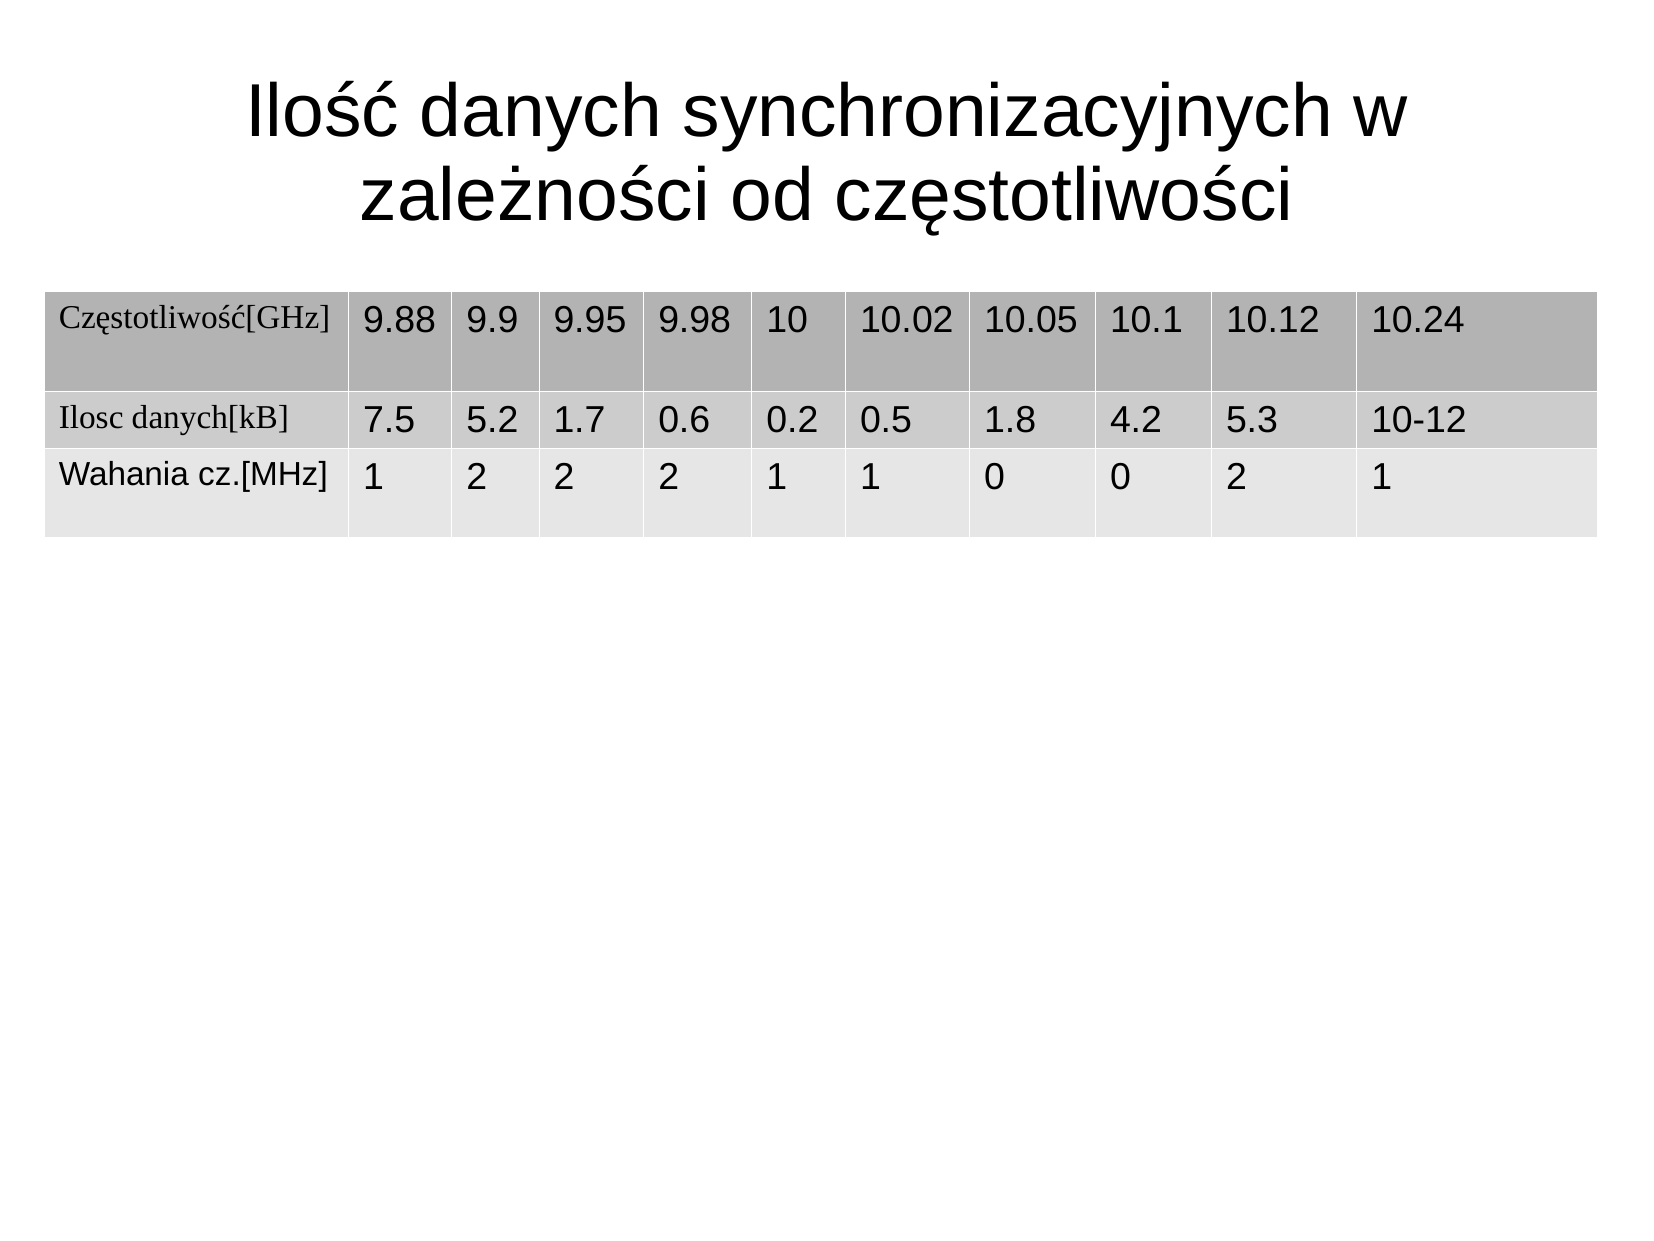

# Ilość danych synchronizacyjnych w zależności od częstotliwości
| Częstotliwość[GHz] | 9.88 | 9.9 | 9.95 | 9.98 | 10 | 10.02 | 10.05 | 10.1 | 10.12 | 10.24 |
| --- | --- | --- | --- | --- | --- | --- | --- | --- | --- | --- |
| Ilosc danych[kB] | 7.5 | 5.2 | 1.7 | 0.6 | 0.2 | 0.5 | 1.8 | 4.2 | 5.3 | 10-12 |
| Wahania cz.[MHz] | 1 | 2 | 2 | 2 | 1 | 1 | 0 | 0 | 2 | 1 |